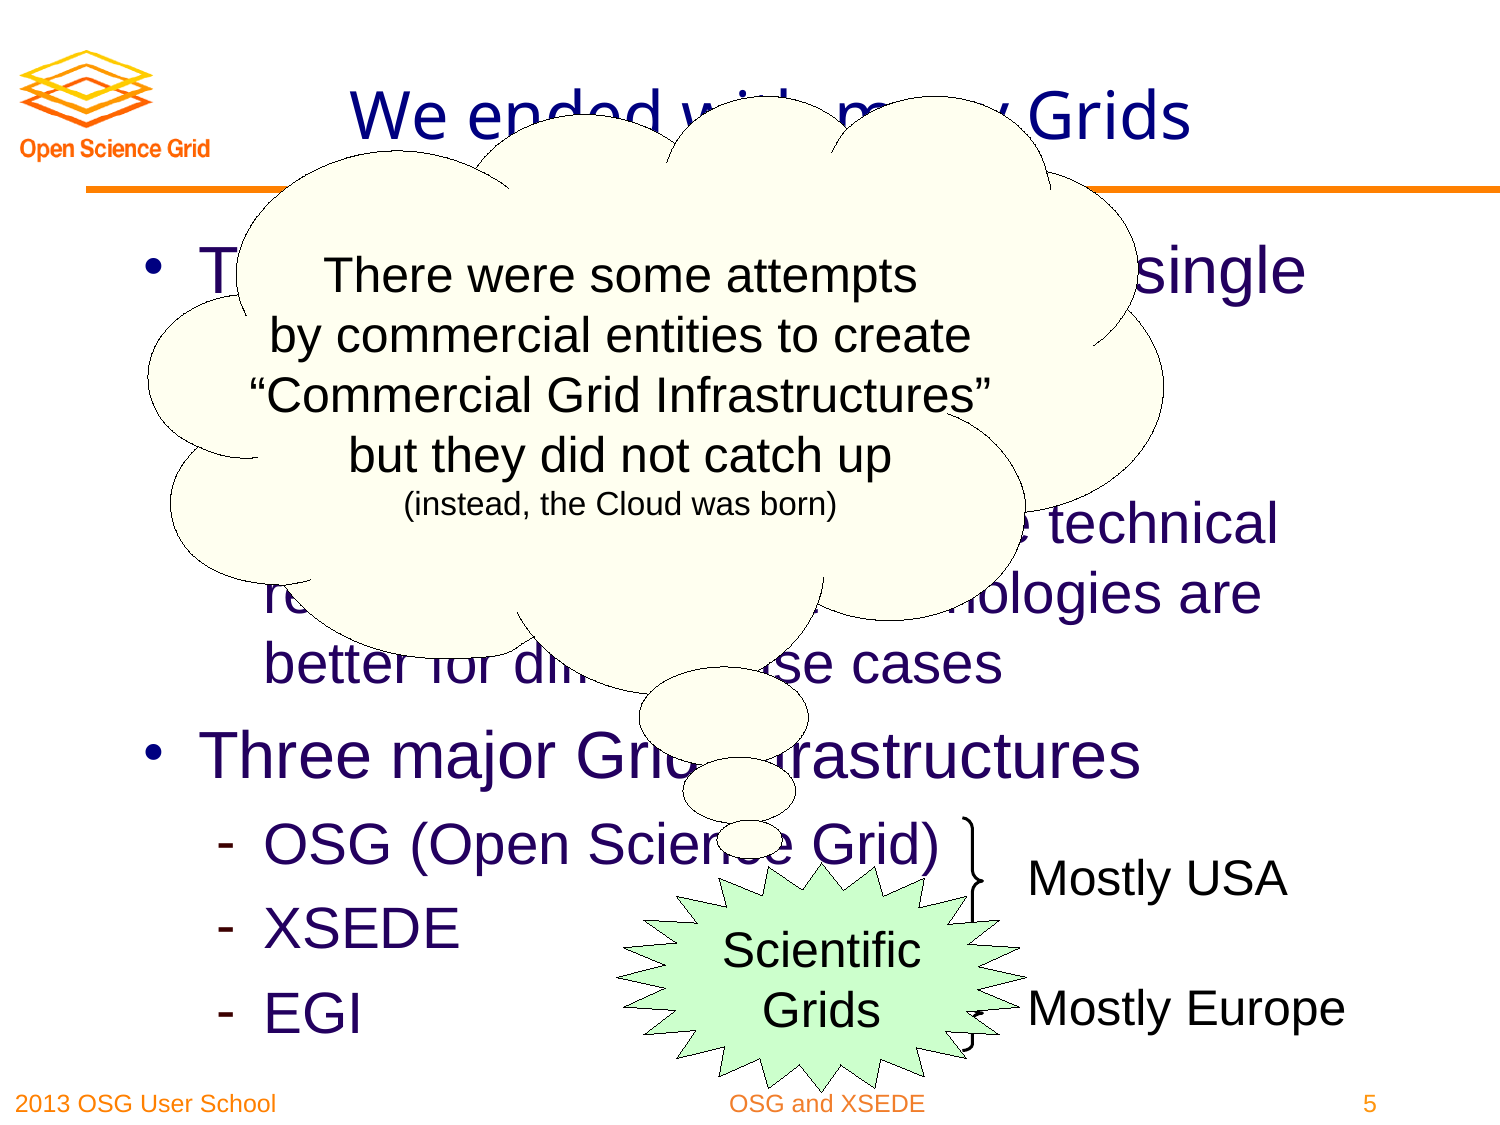

# We ended with many Grids
There were some attempts
by commercial entities to create
“Commercial Grid Infrastructures”
but they did not catch up
(instead, the Cloud was born)
The world could not agree on a single “Grid standard”
Mostly due to politics
But there were also legitimate technical reasons why different technologies are better for different use cases
Three major Grid infrastructures
OSG (Open Science Grid)
XSEDE
EGI
Mostly USA
Scientific
Grids
Mostly Europe
5